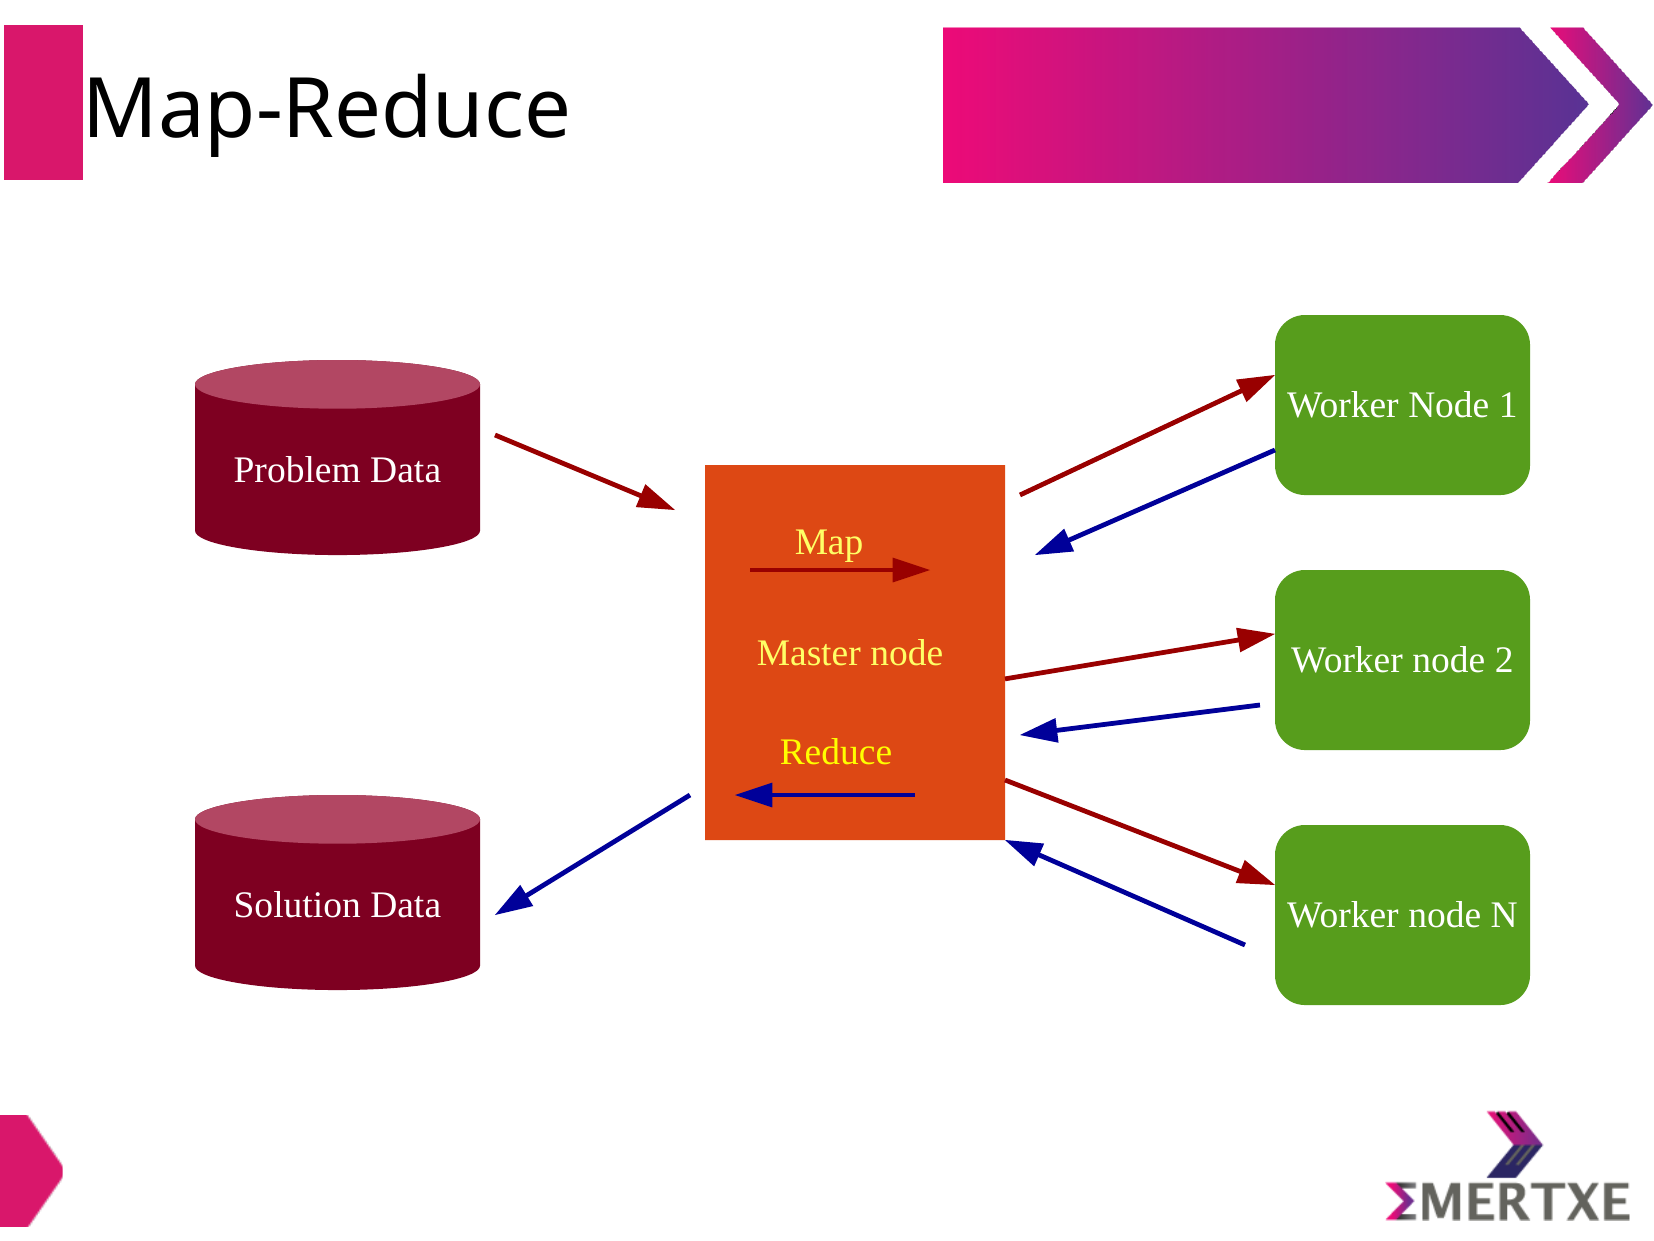

# Map-Reduce
Worker Node 1
Problem Data
Master node
Map
Worker node 2
Reduce
Solution Data
Worker node N